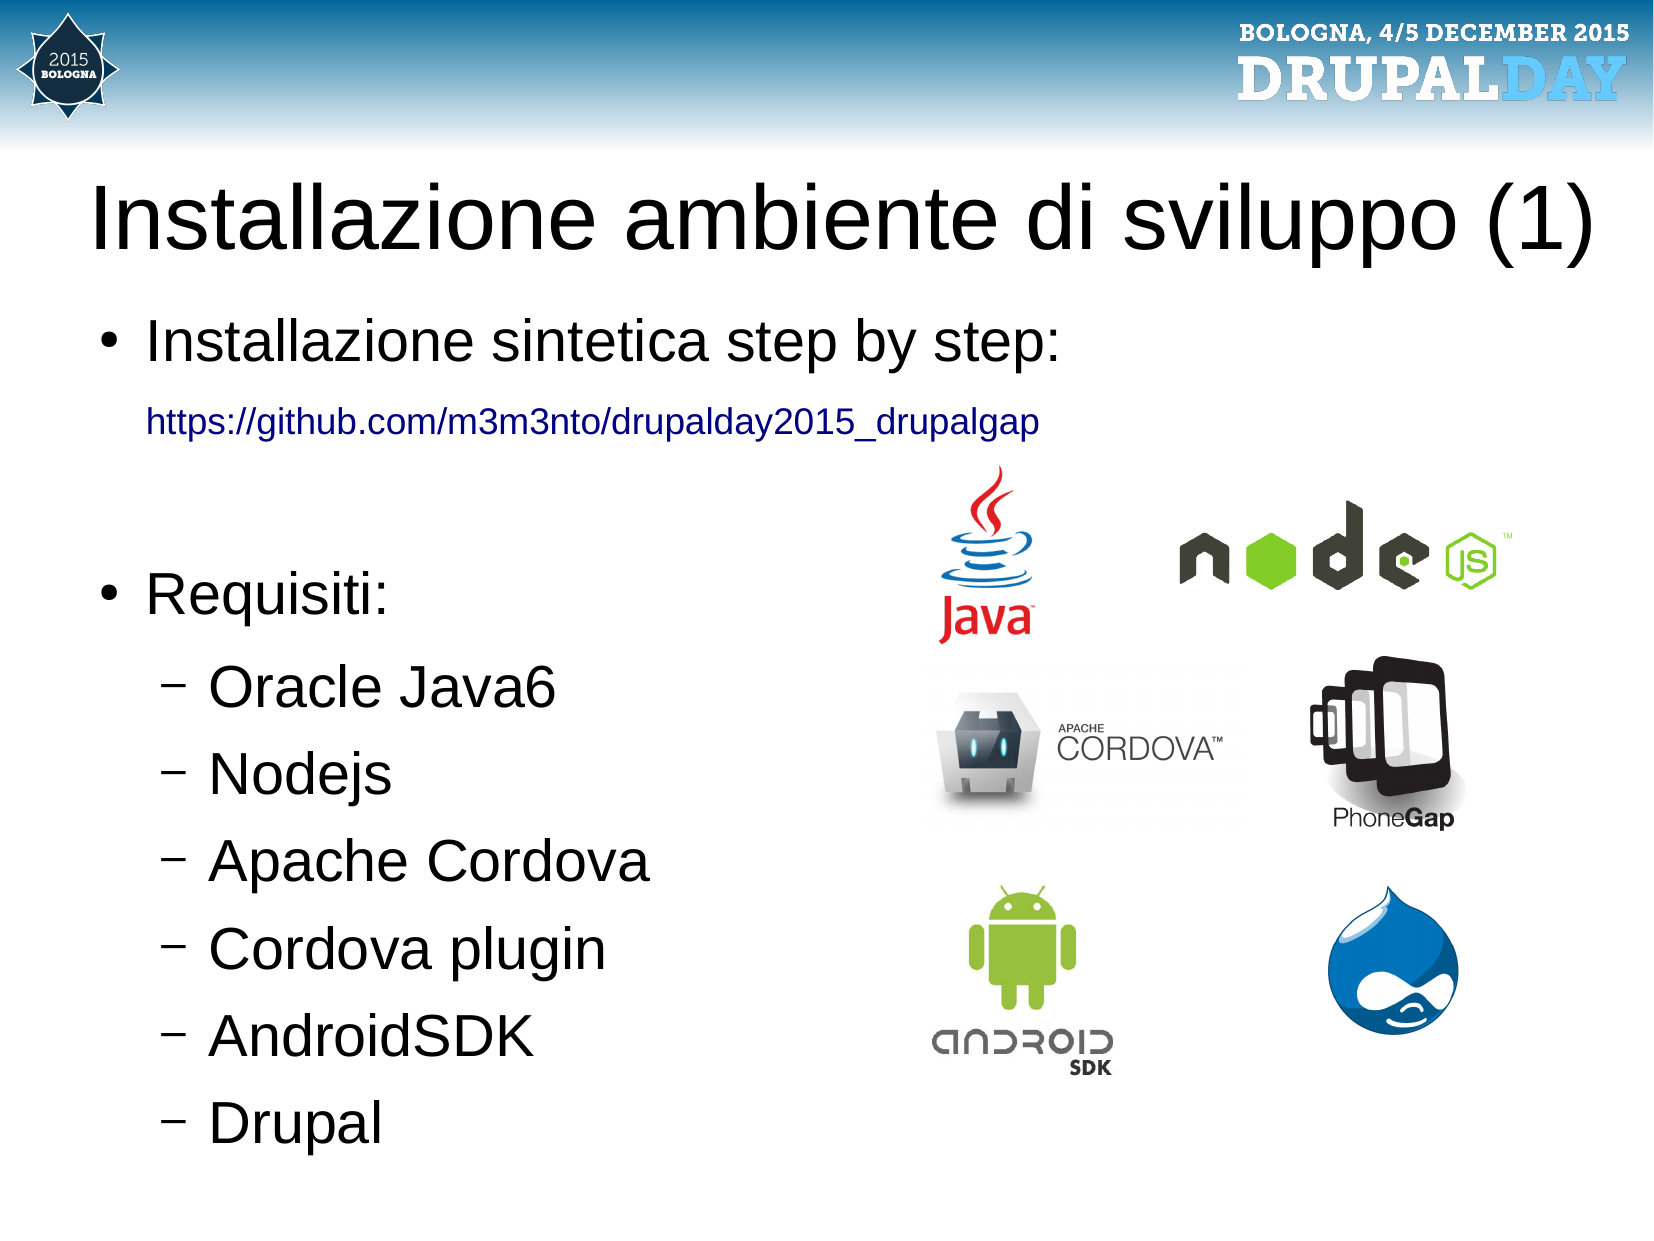

# Installazione ambiente di sviluppo (1)
Installazione sintetica step by step:
https://github.com/m3m3nto/drupalday2015_drupalgap
Requisiti:
Oracle Java6
Nodejs
Apache Cordova
Cordova plugin
AndroidSDK
Drupal